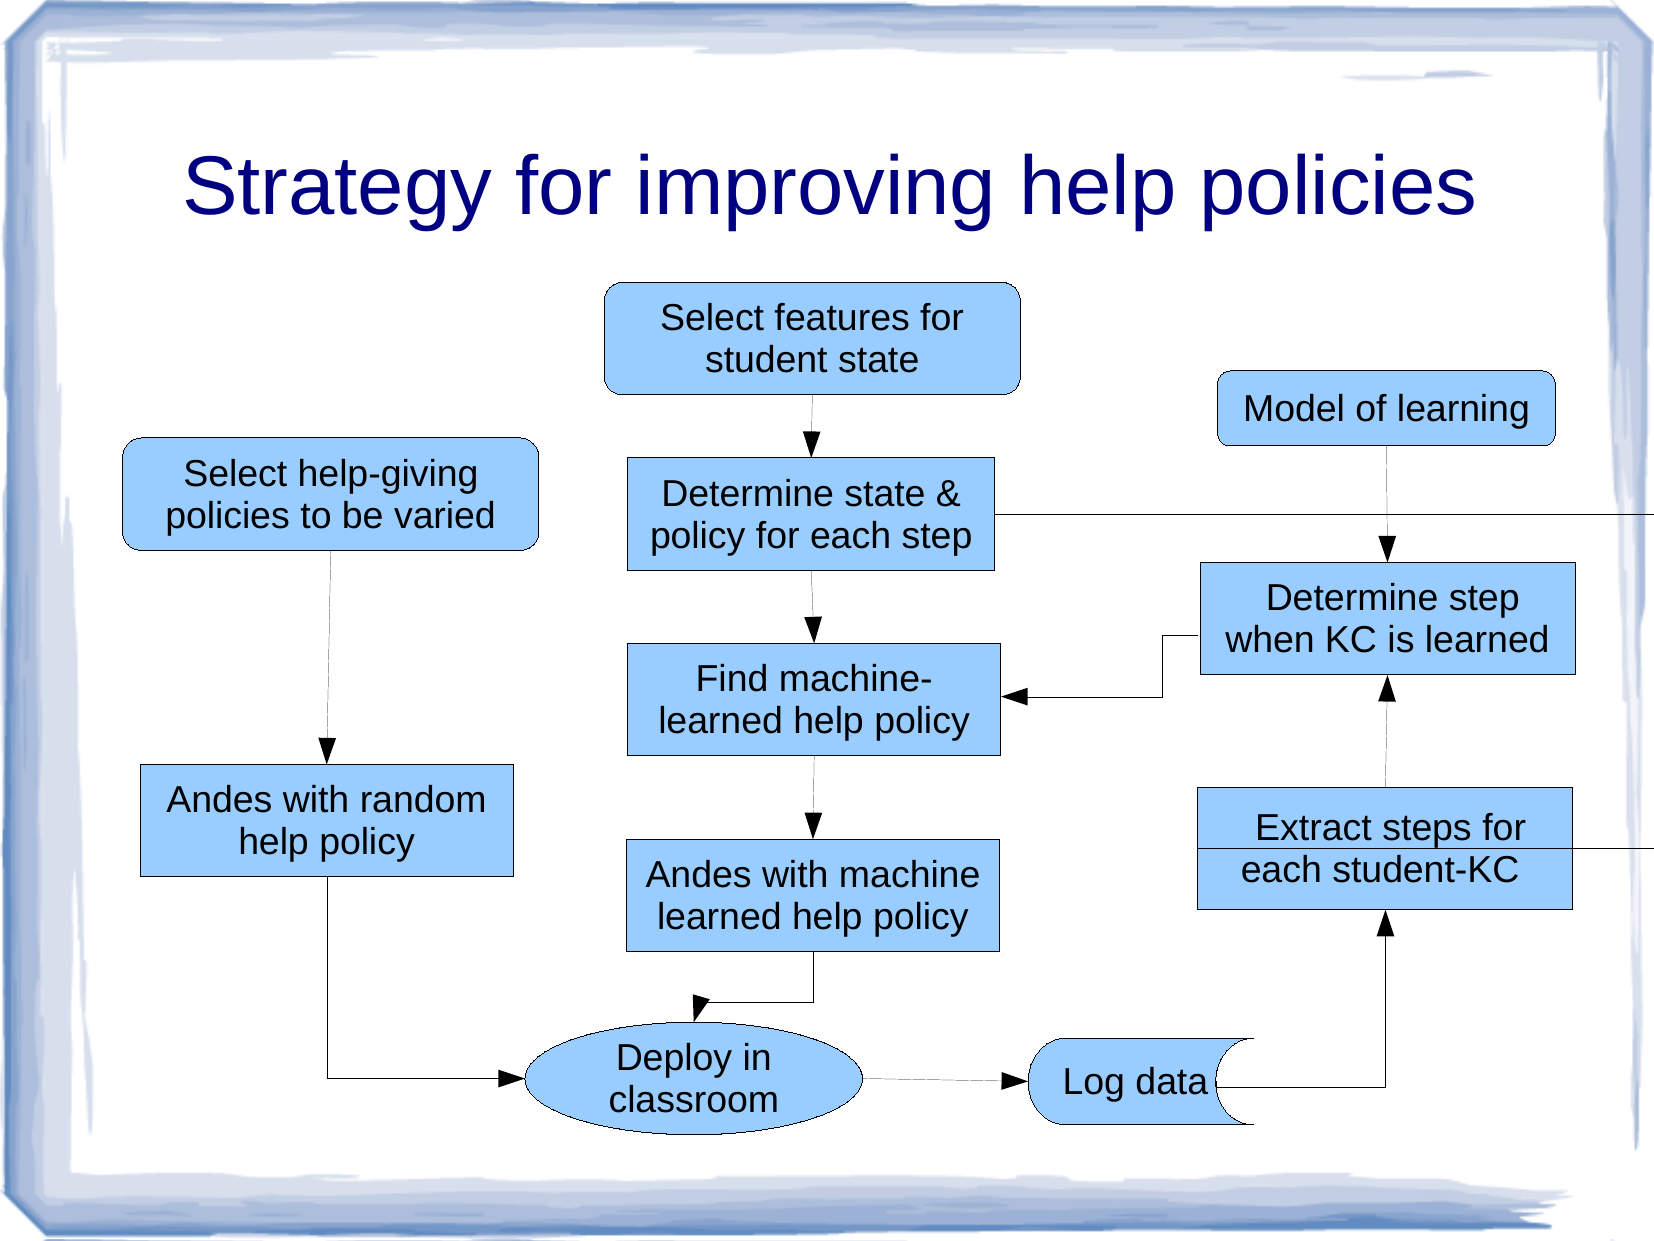

# Strategy for improving help policies
Select features for student state
Model of learning
Select help-giving policies to be varied
Determine state & policy for each step
 Determine step when KC is learned
Find machine-learned help policy
Andes with random help policy
 Extract steps for each student-KC
Andes with machine learned help policy
Deploy in classroom
Log data